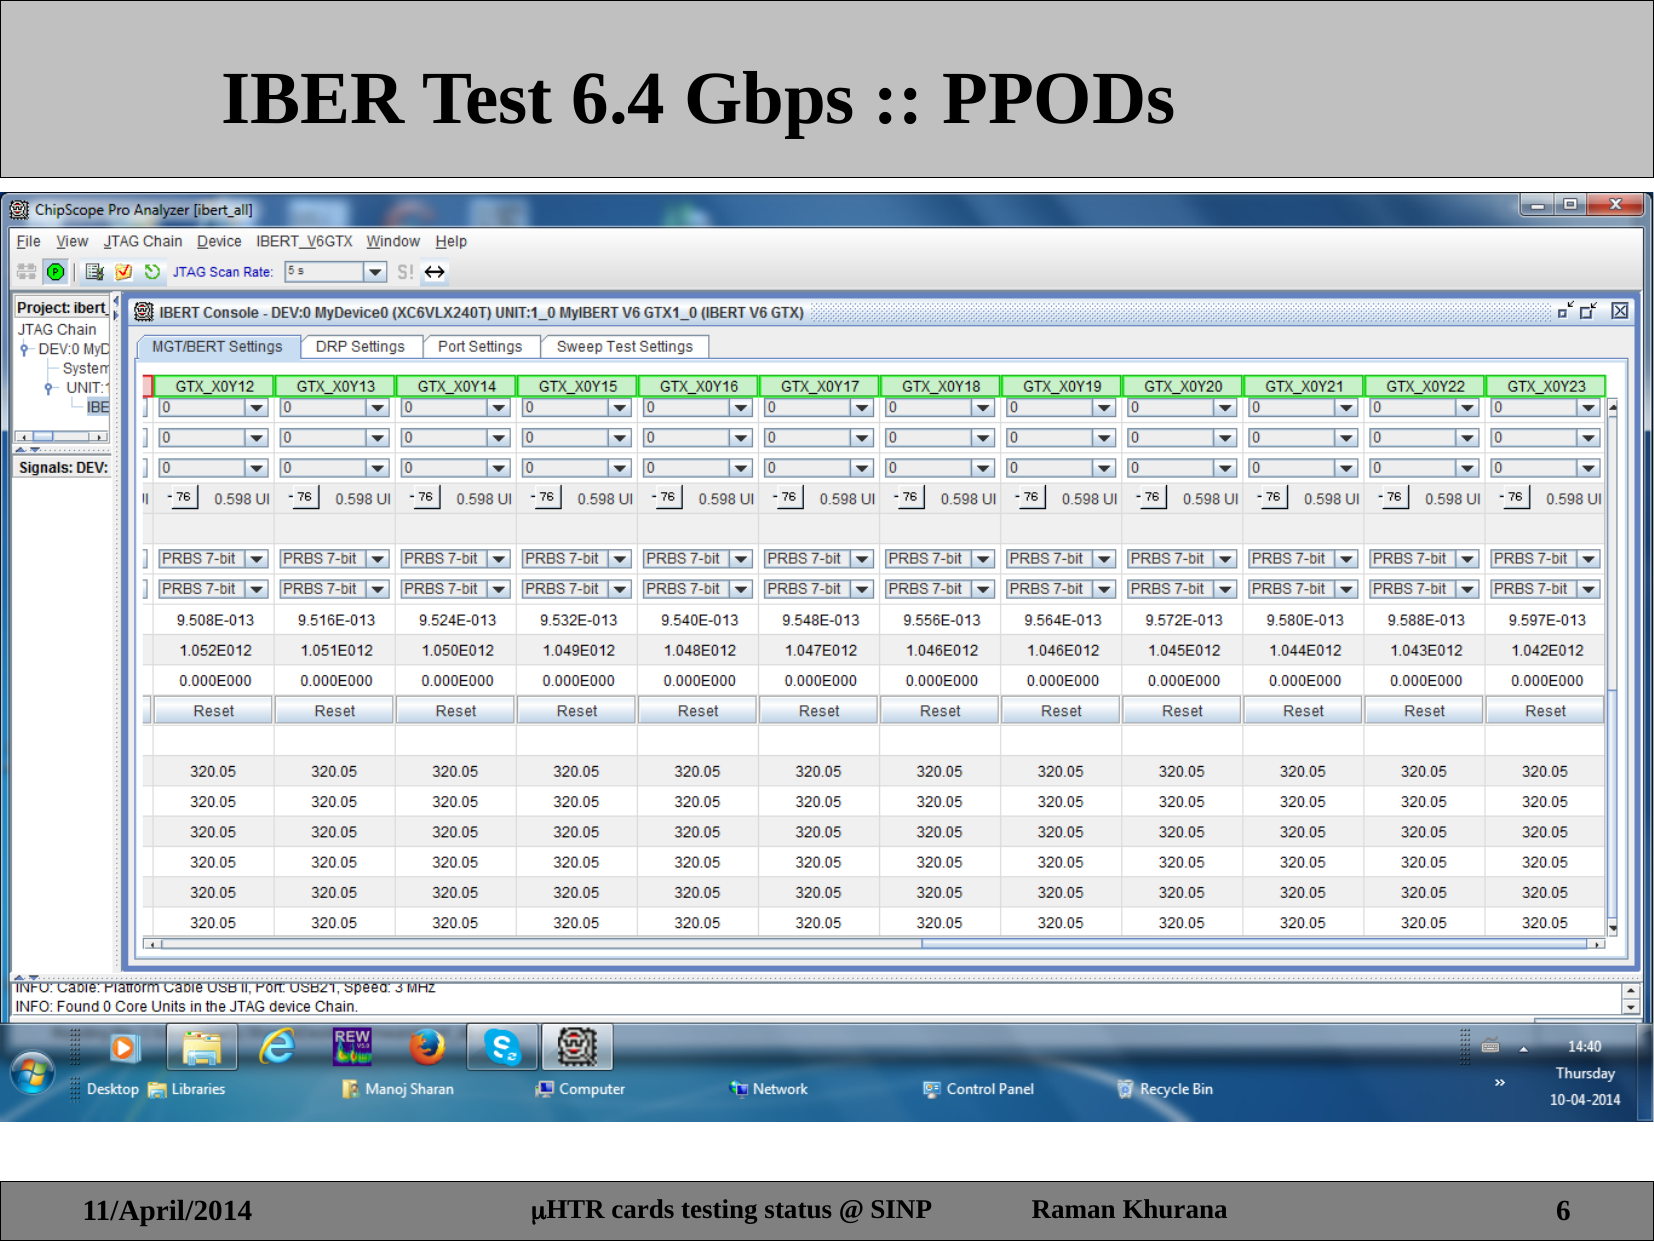

IBER Test 6.4 Gbps :: PPODs
6